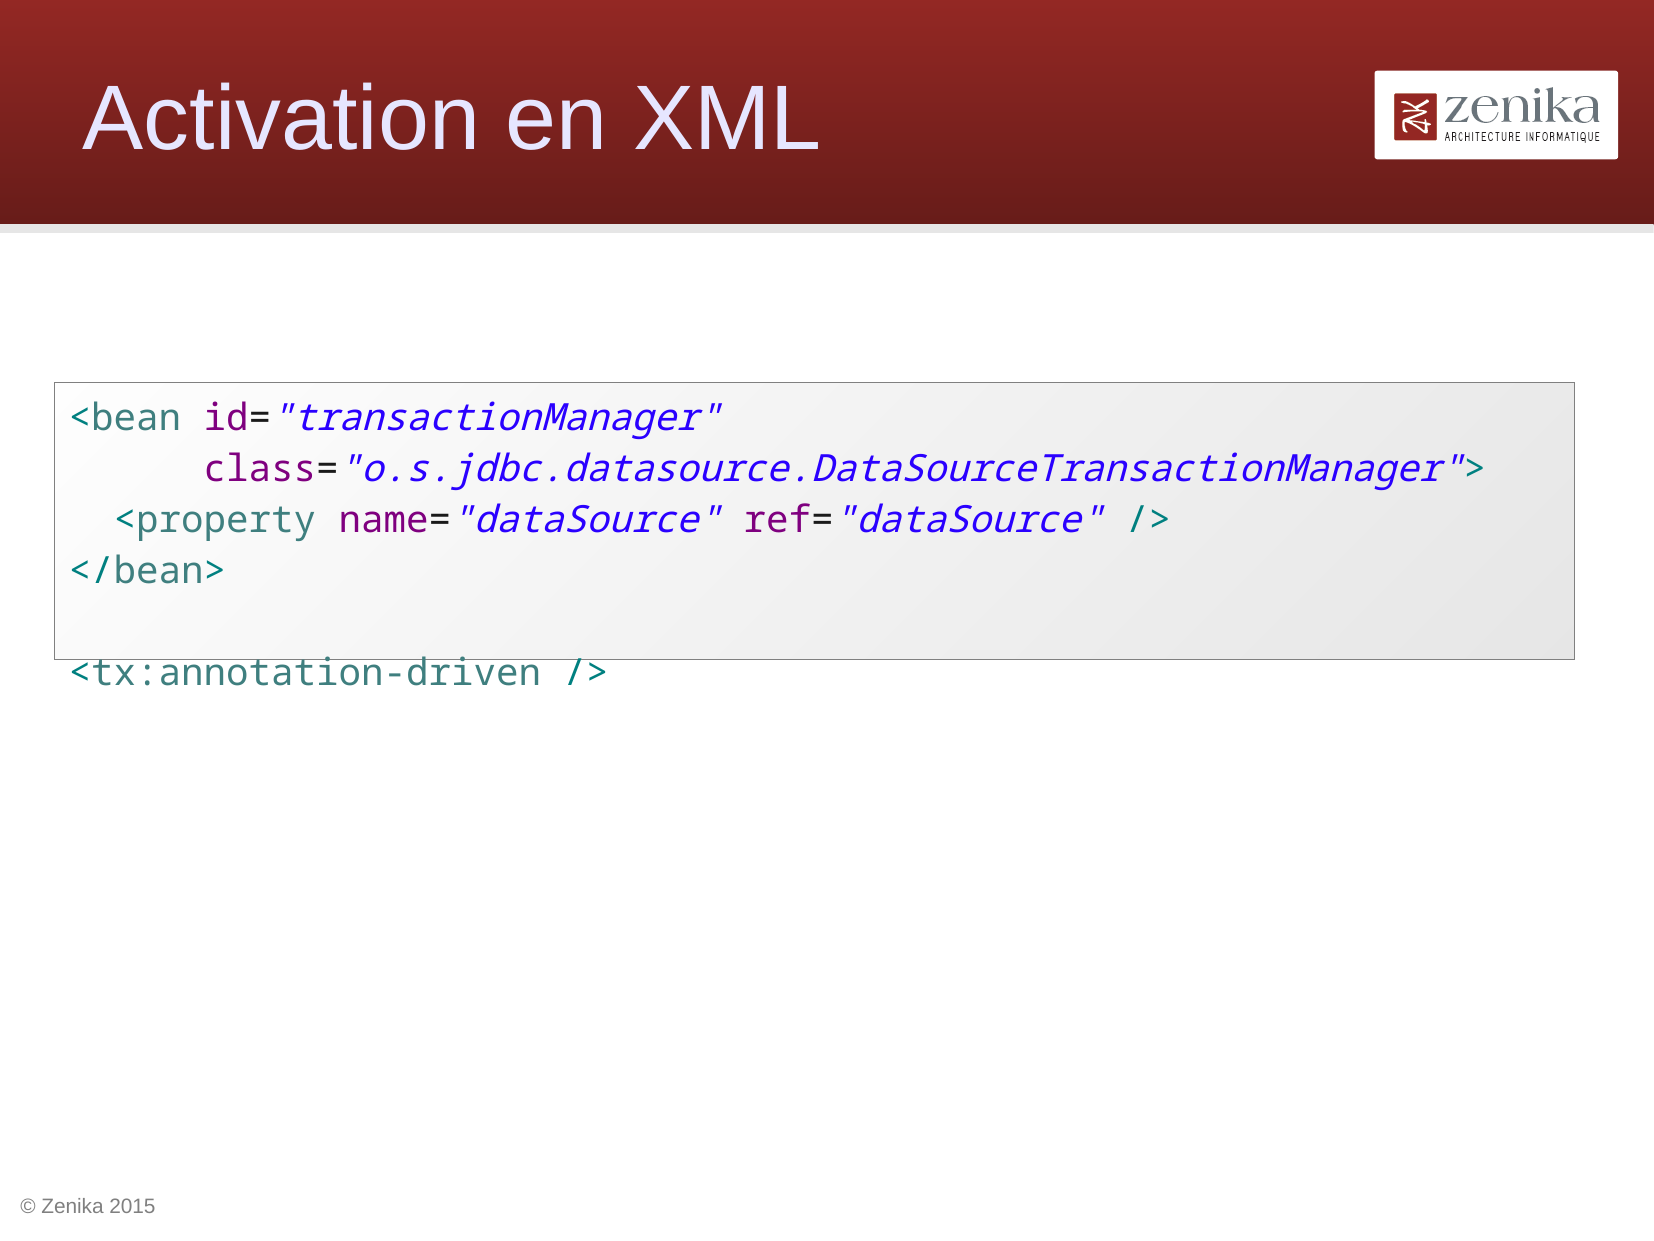

# Activation en XML
<bean id="transactionManager"
 class="o.s.jdbc.datasource.DataSourceTransactionManager">
 <property name="dataSource" ref="dataSource" />
</bean>
<tx:annotation-driven />